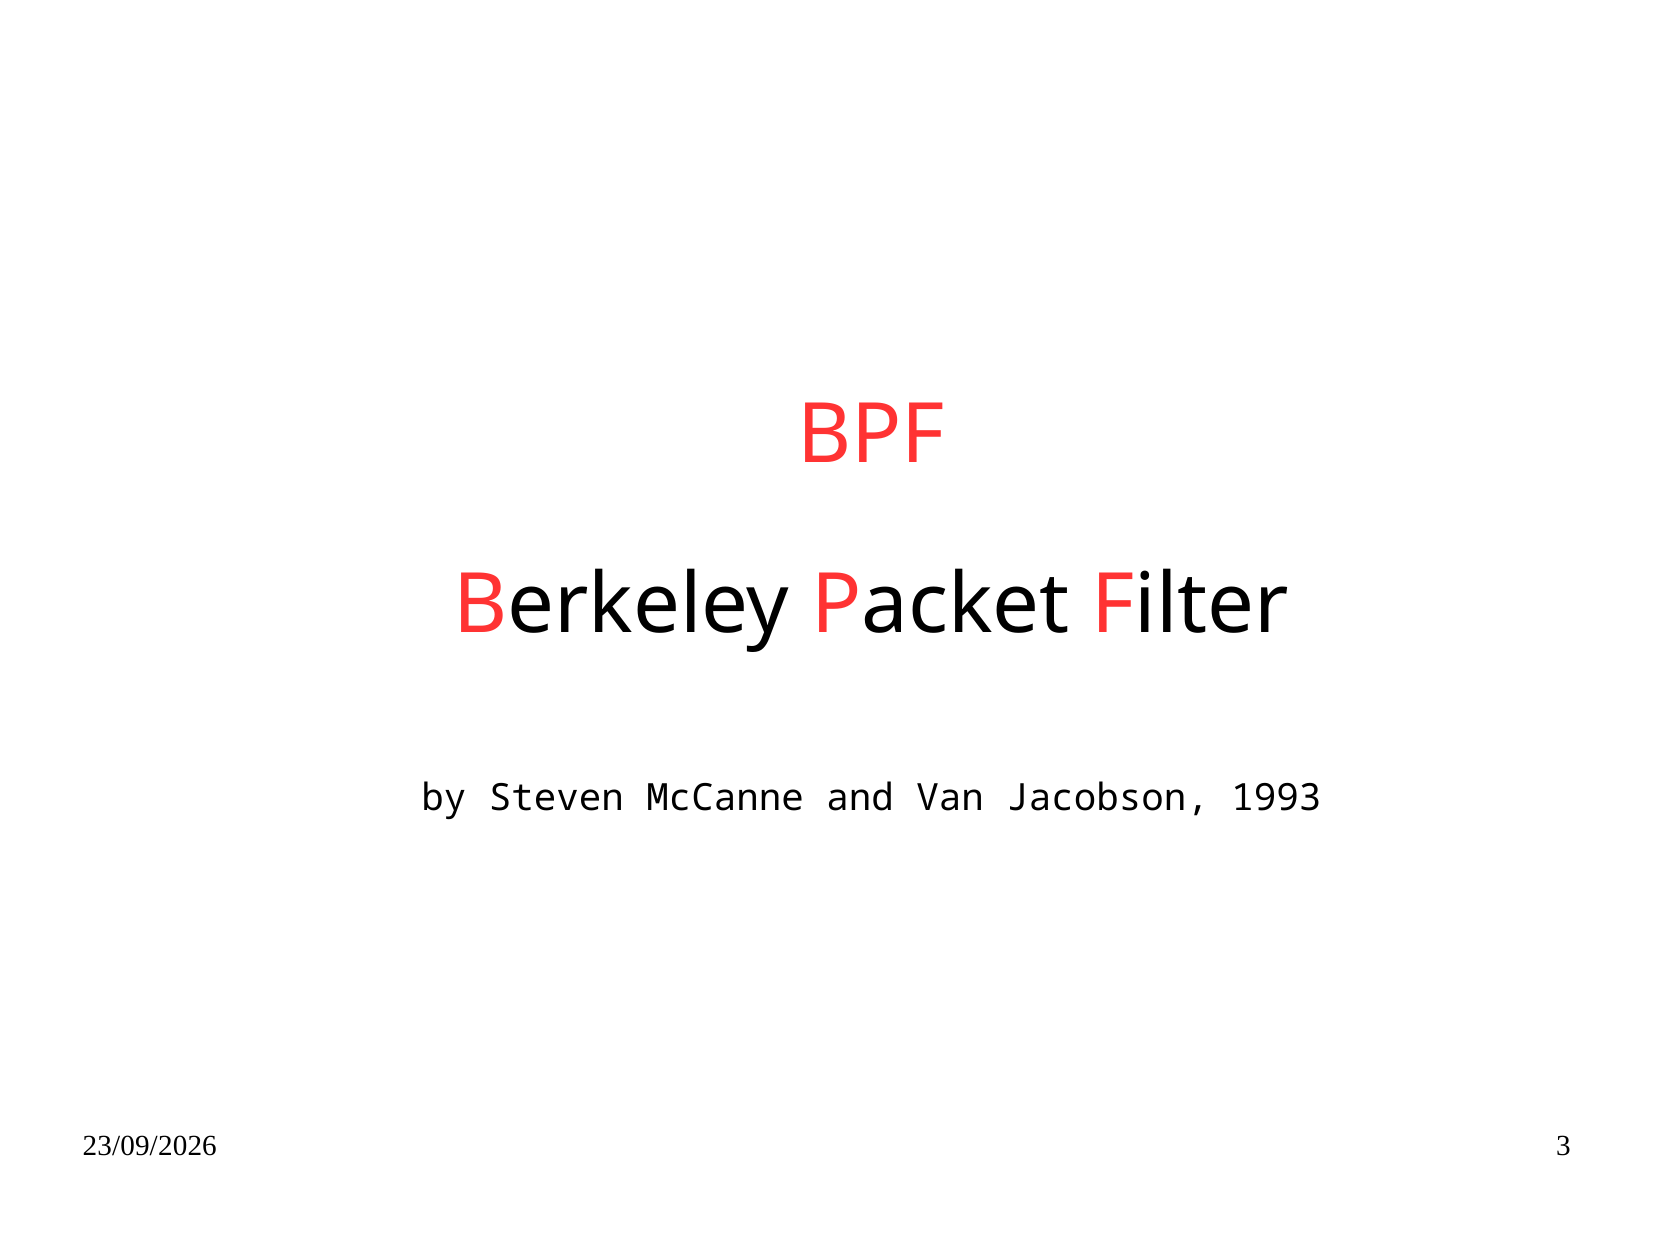

# BPF
Berkeley Packet Filter
by Steven McCanne and Van Jacobson, 1993
3